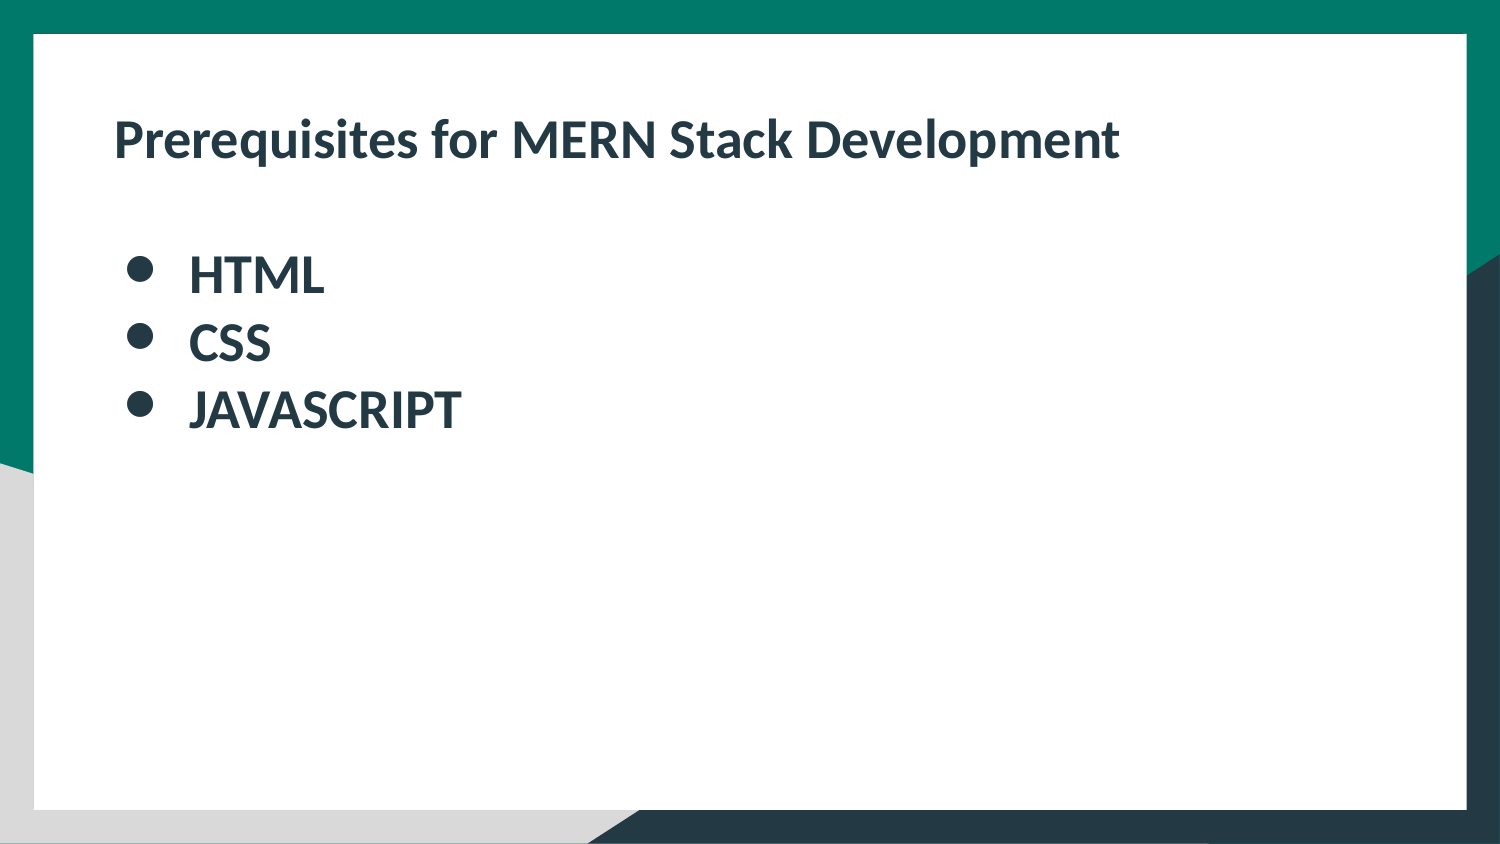

Prerequisites for MERN Stack Development
HTML
CSS
JAVASCRIPT
#